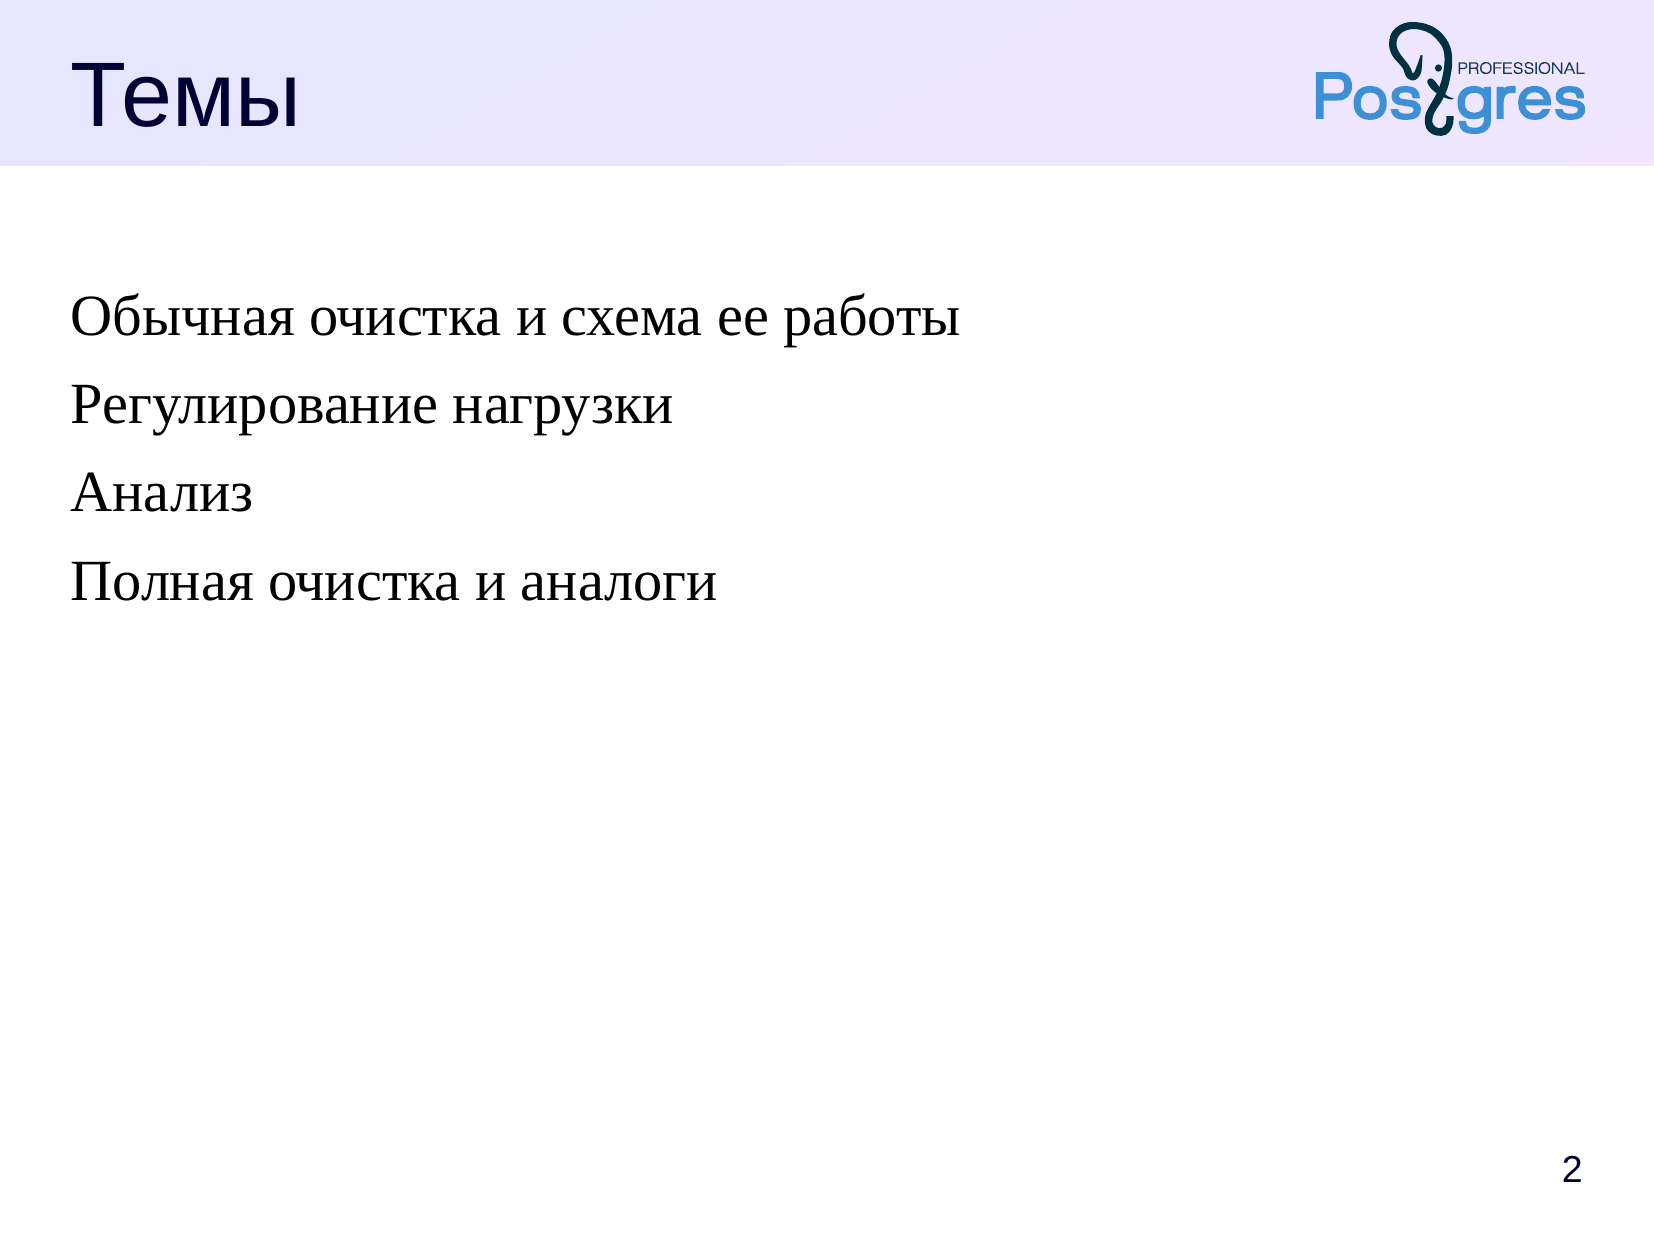

# Темы
Обычная очистка и схема ее работы
Регулирование нагрузки
Анализ
Полная очистка и аналоги